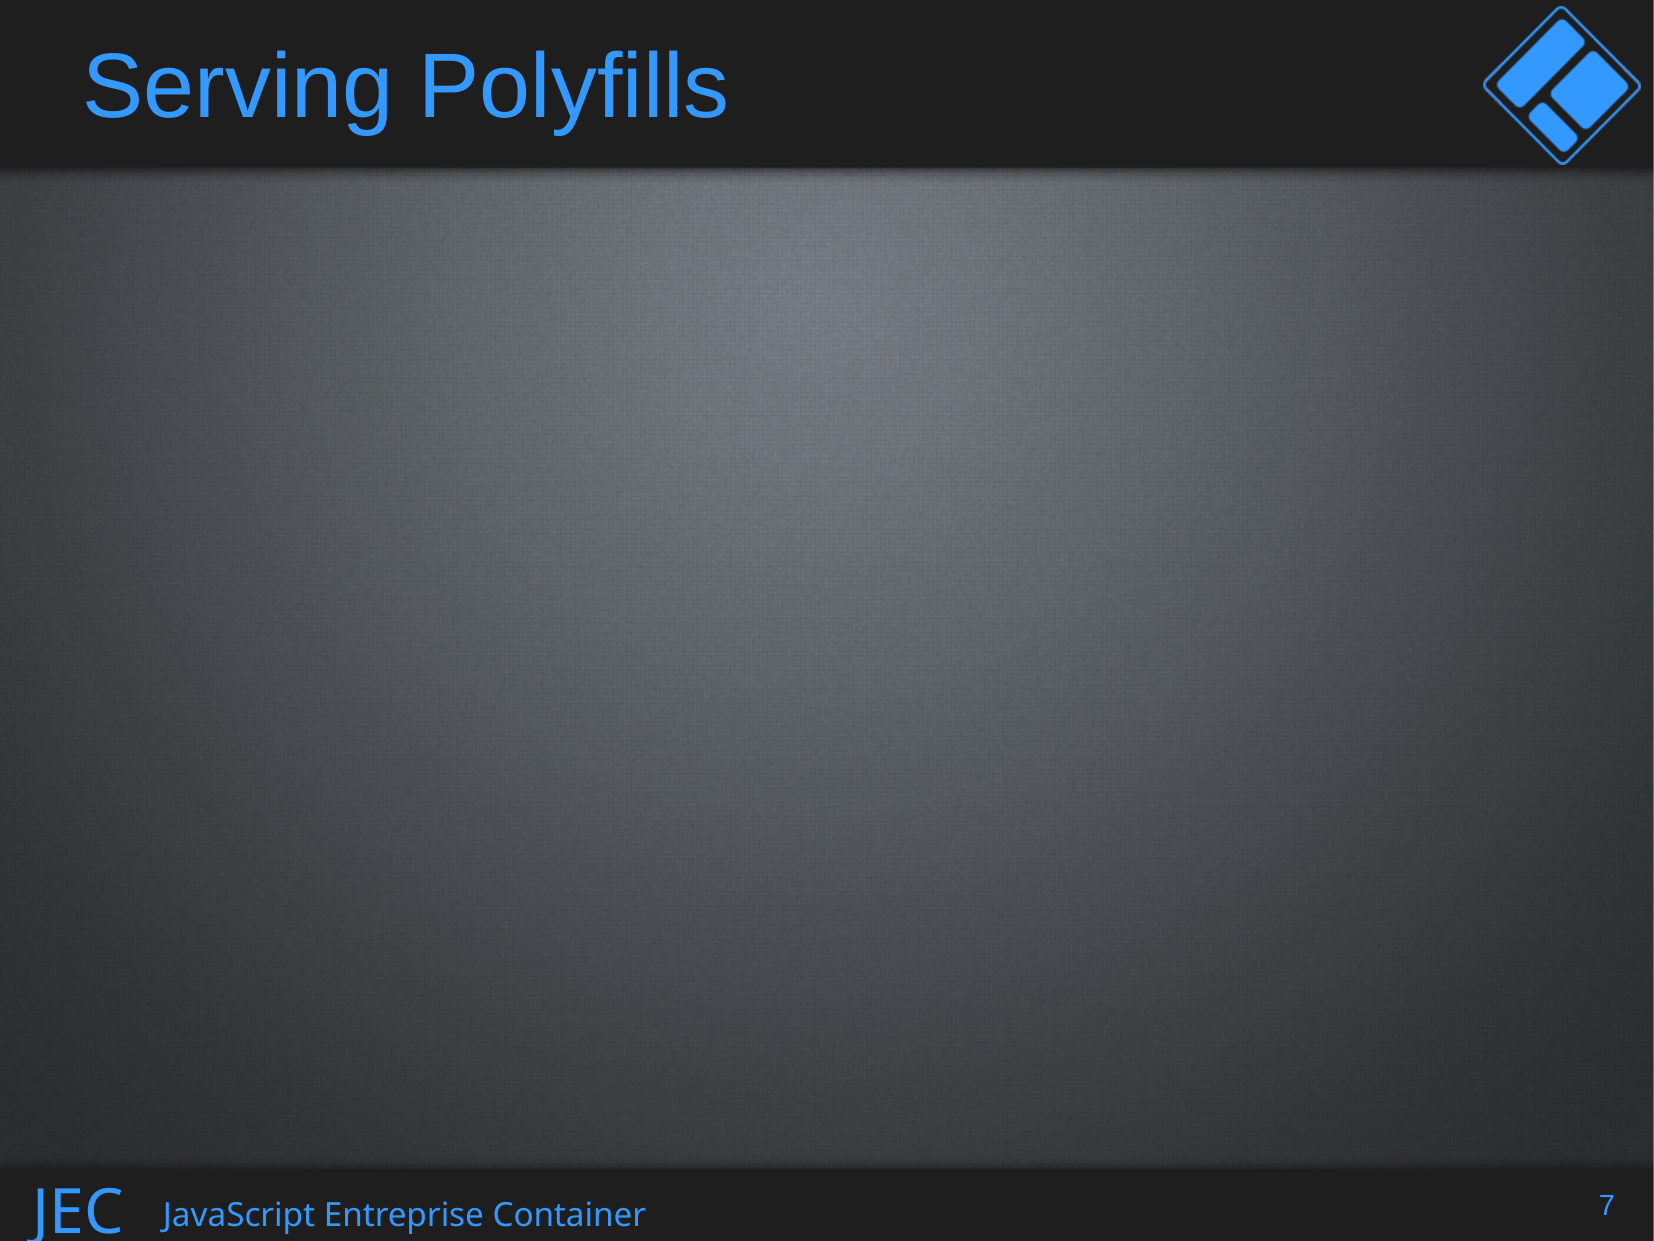

# Serving Polyfills
JEC
7
JavaScript Entreprise Container